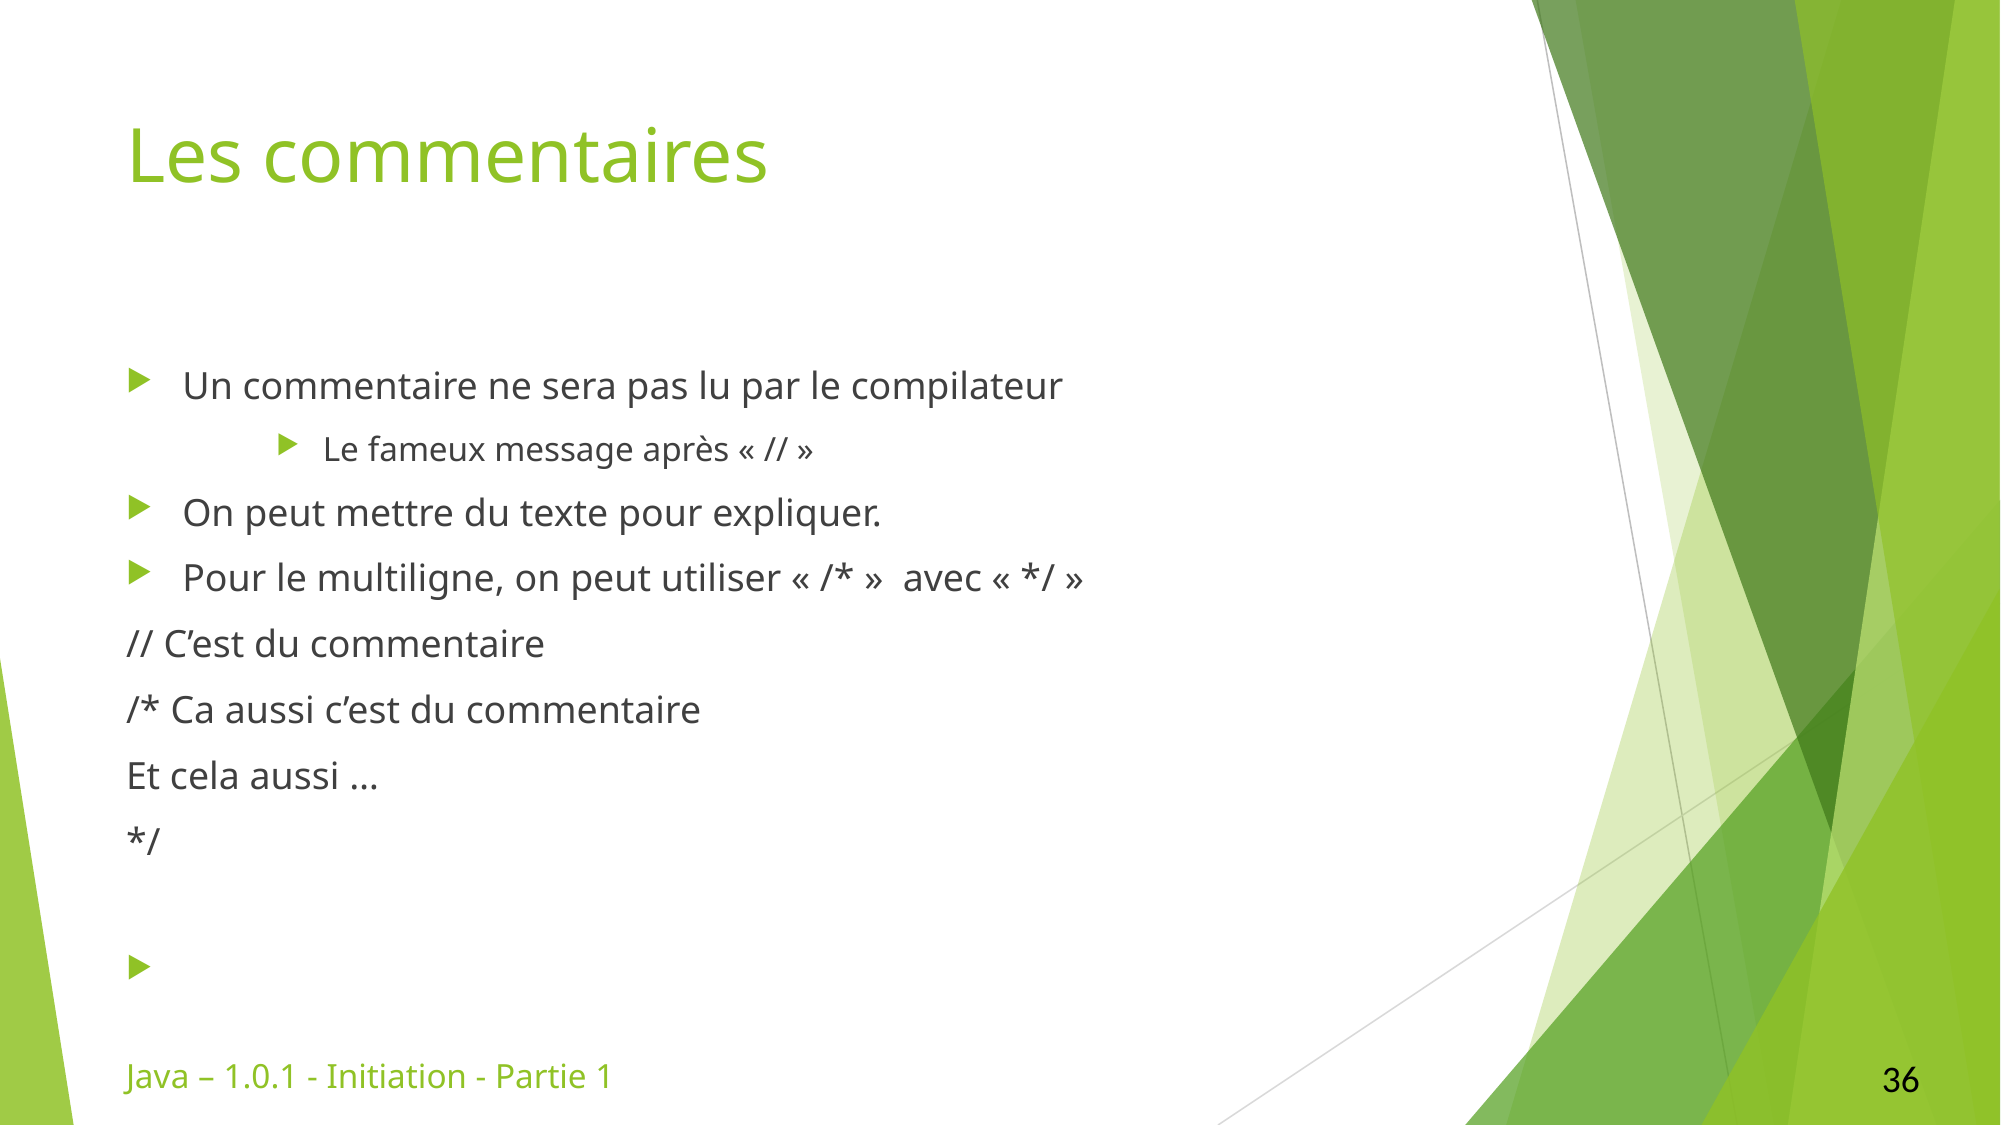

# Les commentaires
Un commentaire ne sera pas lu par le compilateur
Le fameux message après « // »
On peut mettre du texte pour expliquer.
Pour le multiligne, on peut utiliser « /* » avec « */ »
// C’est du commentaire
/* Ca aussi c’est du commentaire
Et cela aussi …
*/
Java – 1.0.1 - Initiation - Partie 1